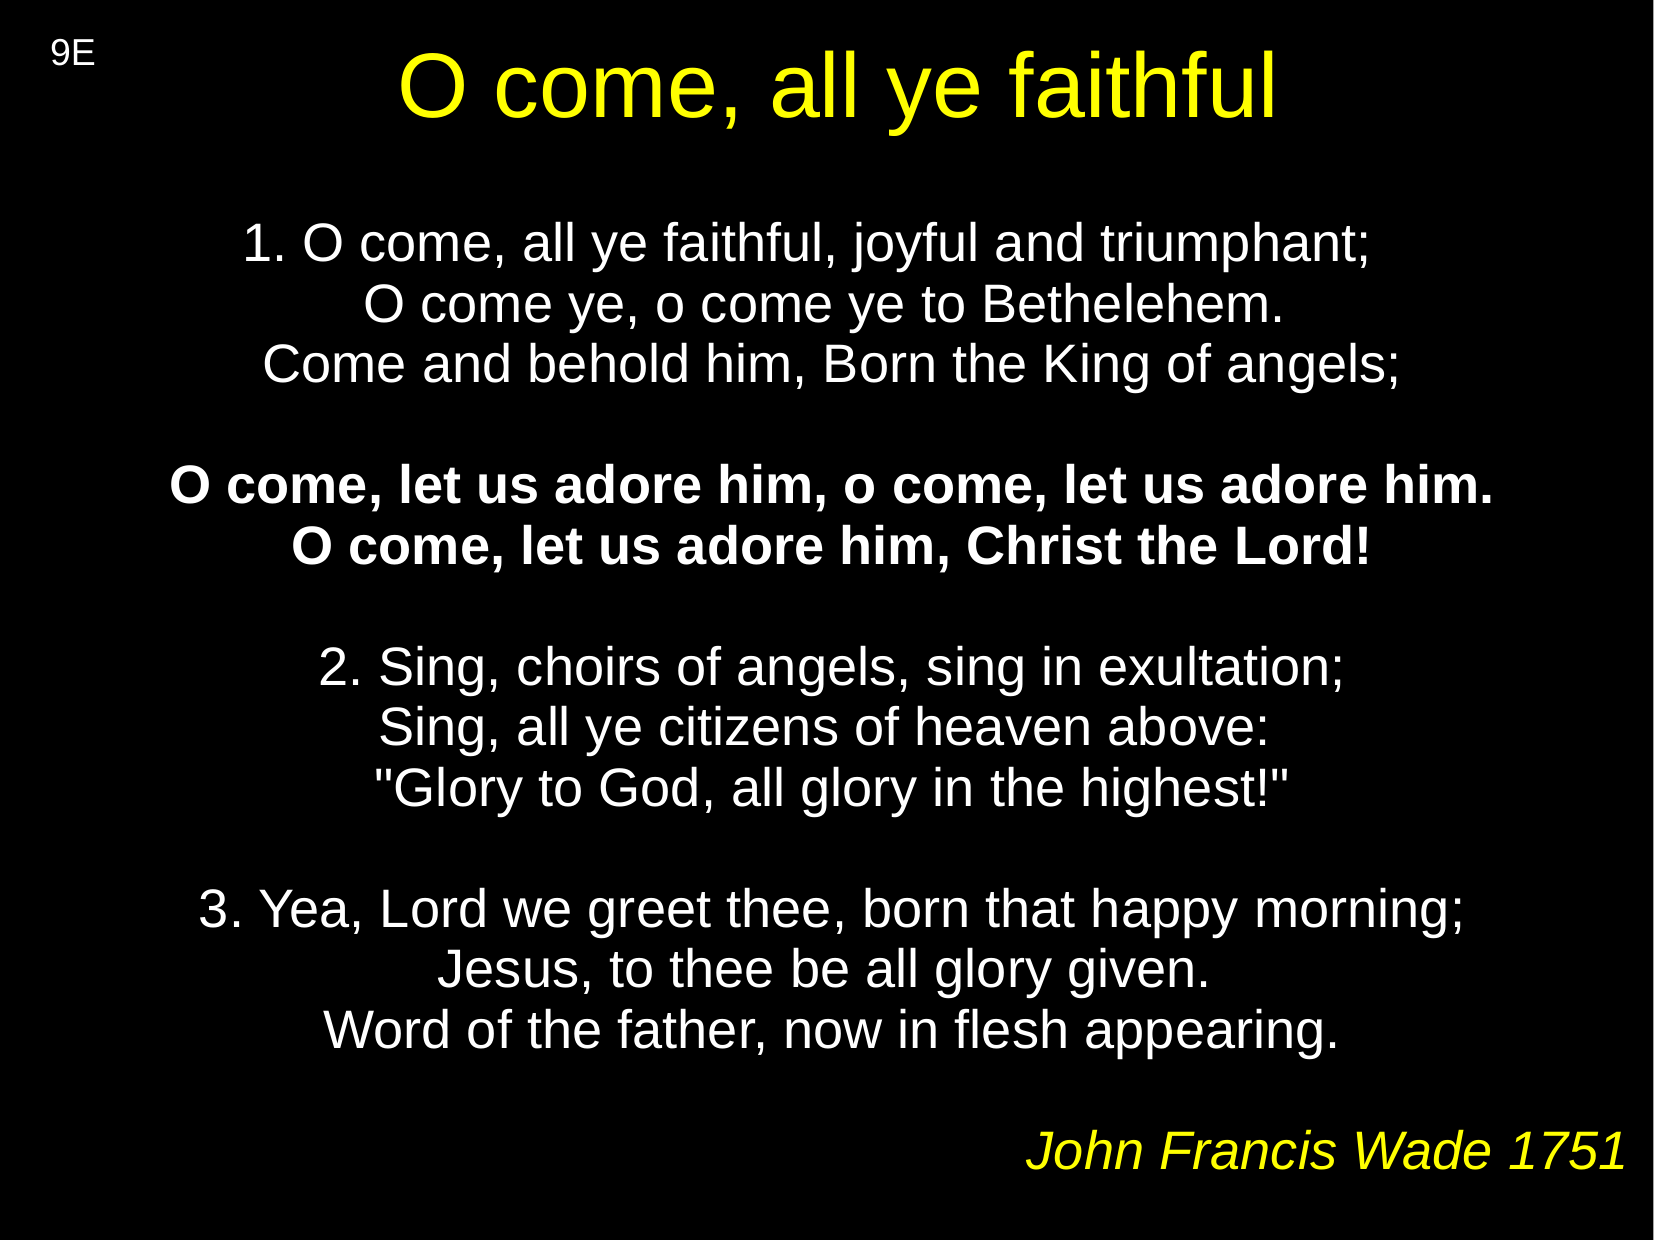

# O come, all ye faithful
9E
1. O come, all ye faithful, joyful and triumphant;
O come ye, o come ye to Bethelehem.
Come and behold him, Born the King of angels;
O come, let us adore him, o come, let us adore him.
O come, let us adore him, Christ the Lord!
2. Sing, choirs of angels, sing in exultation;
Sing, all ye citizens of heaven above:
"Glory to God, all glory in the highest!"
3. Yea, Lord we greet thee, born that happy morning;
Jesus, to thee be all glory given.
Word of the father, now in flesh appearing.
John Francis Wade 1751